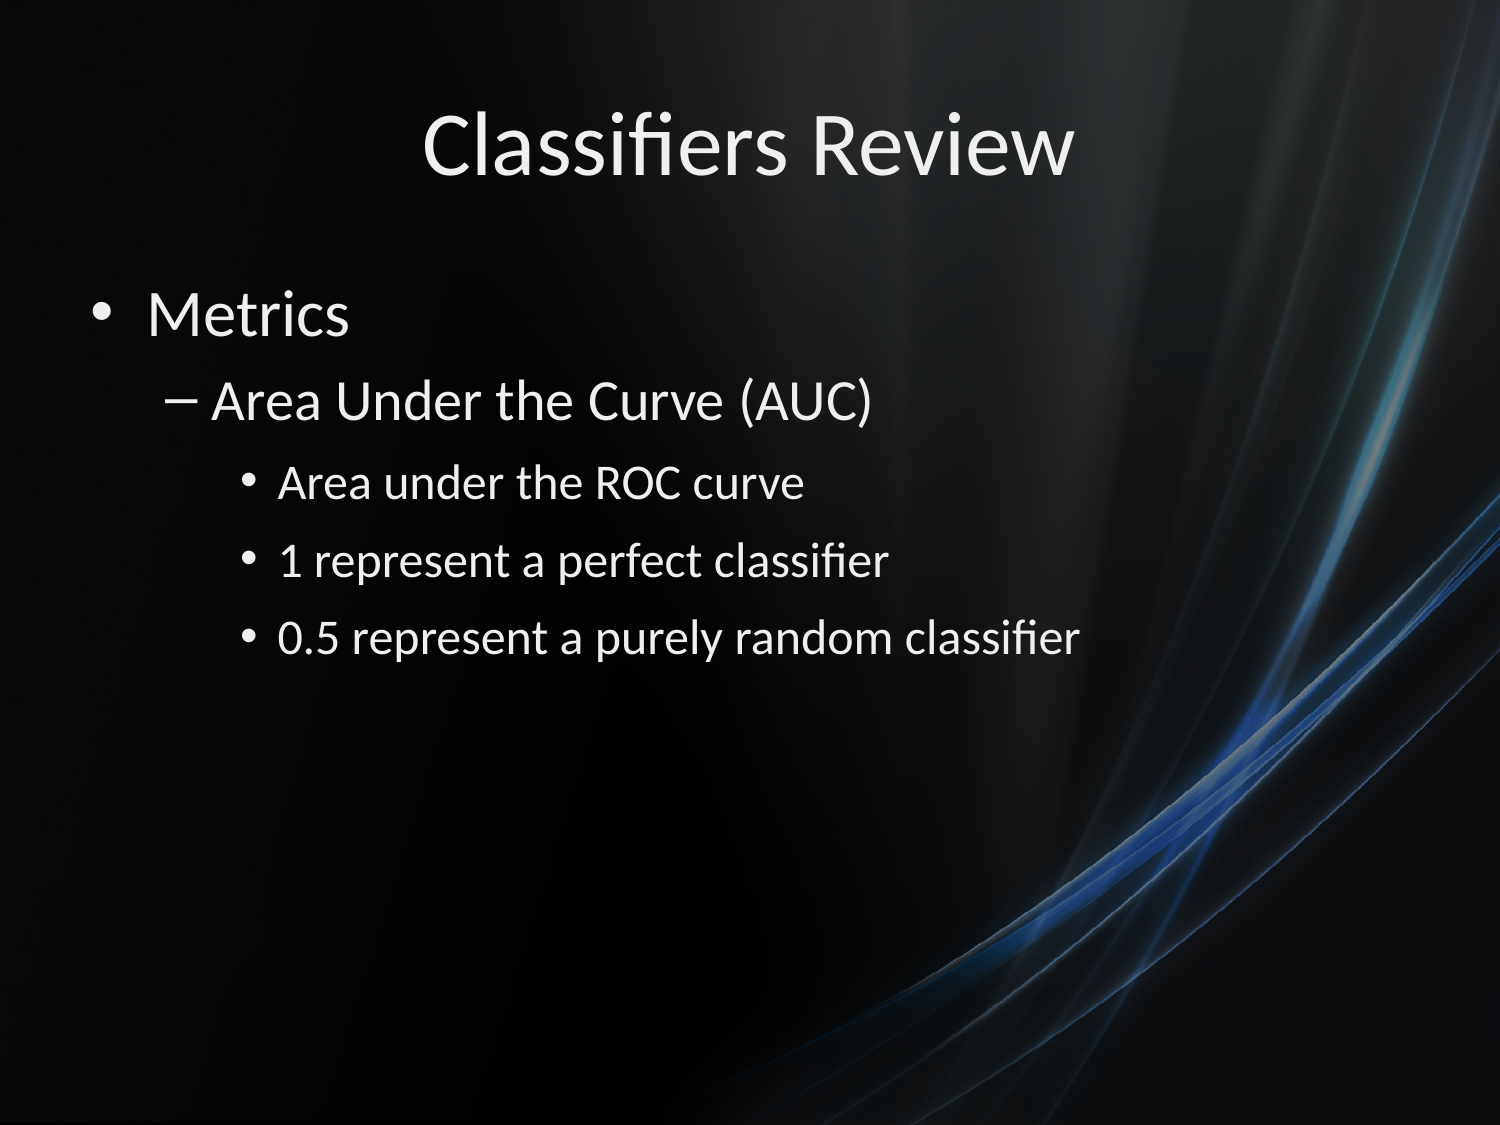

# Classifiers Review
Metrics
Area Under the Curve (AUC)
Area under the ROC curve
1 represent a perfect classifier
0.5 represent a purely random classifier